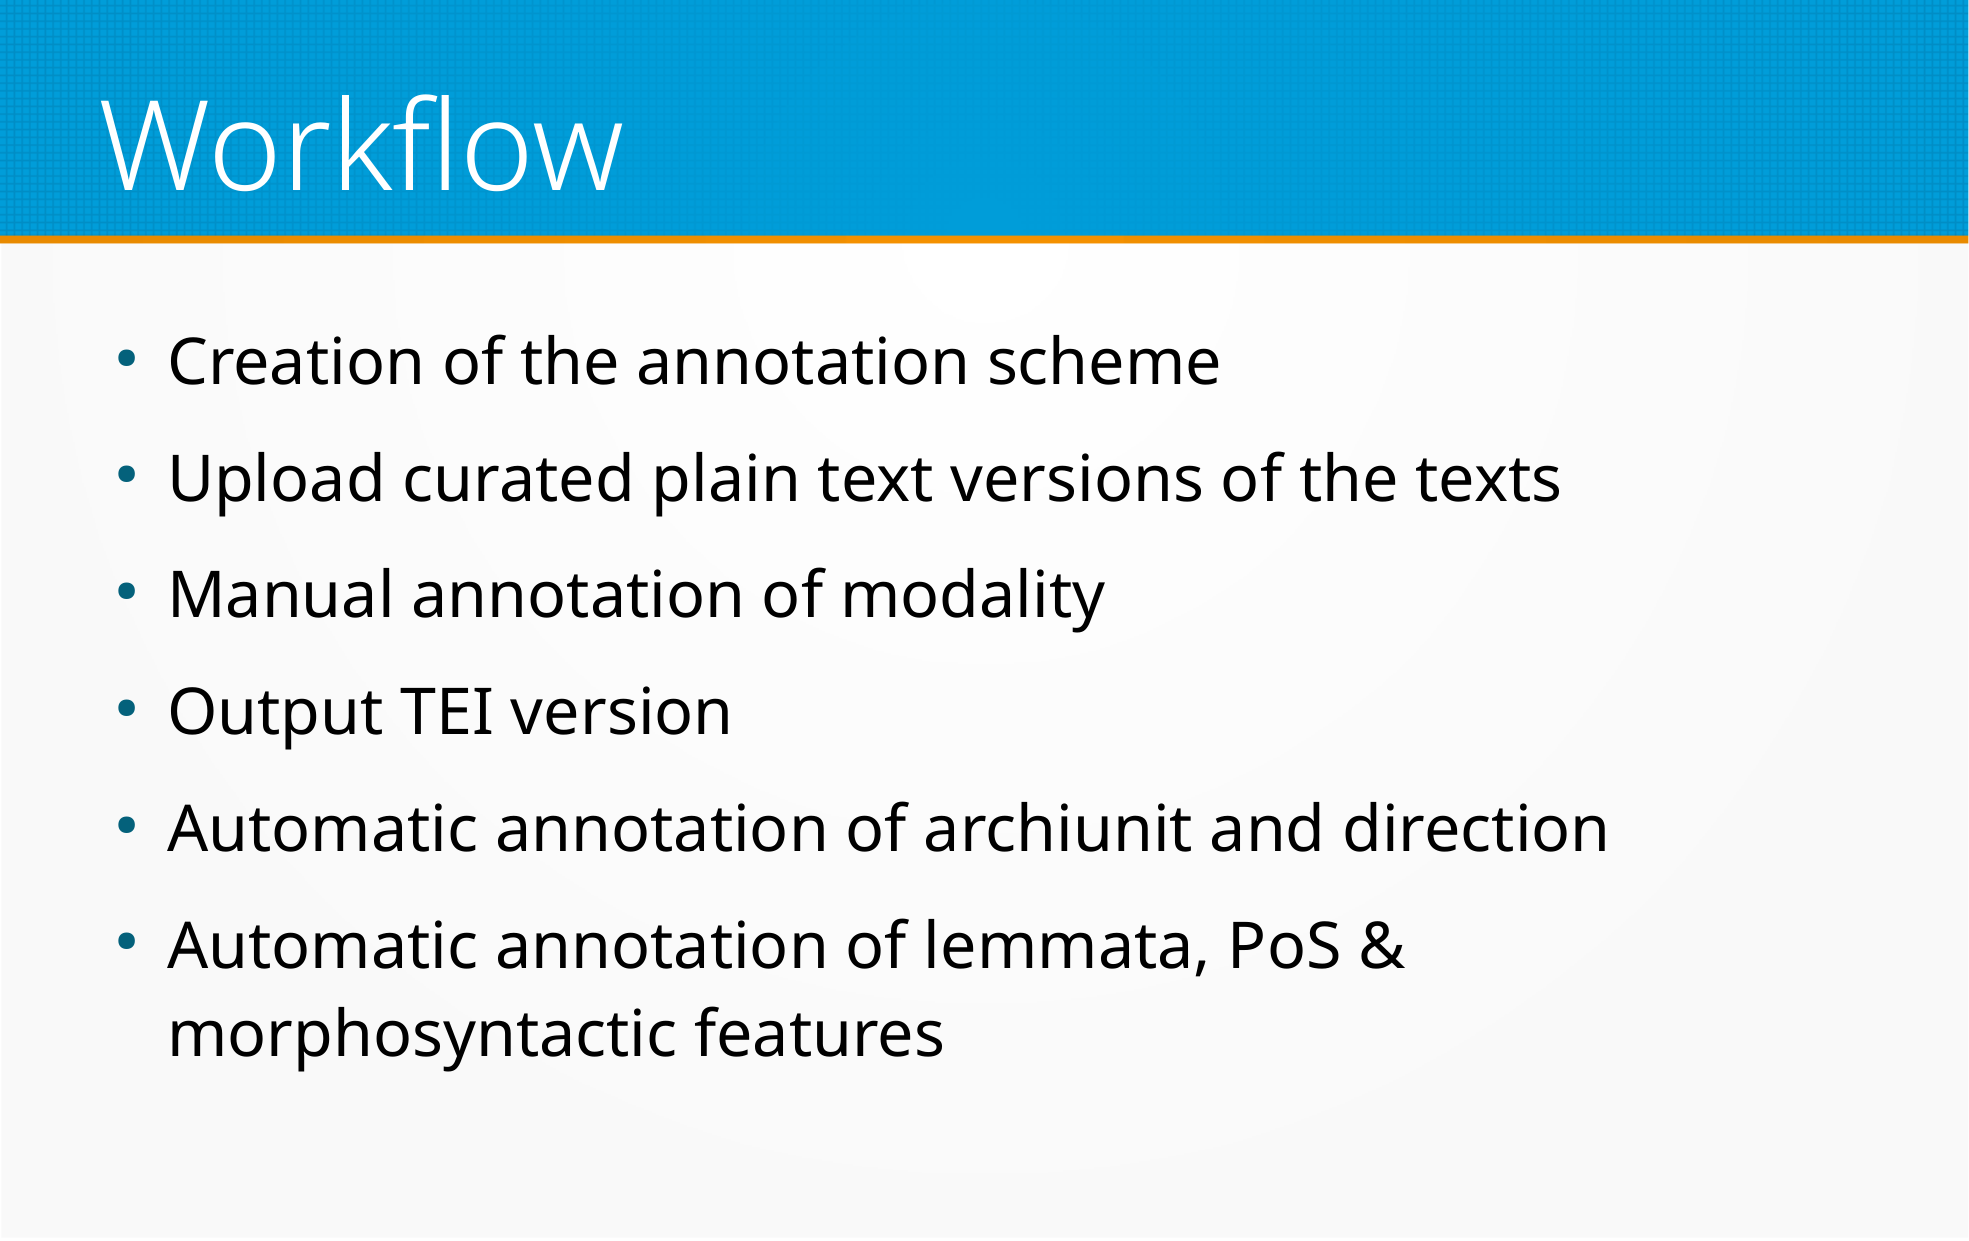

# Workflow
Creation of the annotation scheme
Upload curated plain text versions of the texts
Manual annotation of modality
Output TEI version
Automatic annotation of archiunit and direction
Automatic annotation of lemmata, PoS & morphosyntactic features